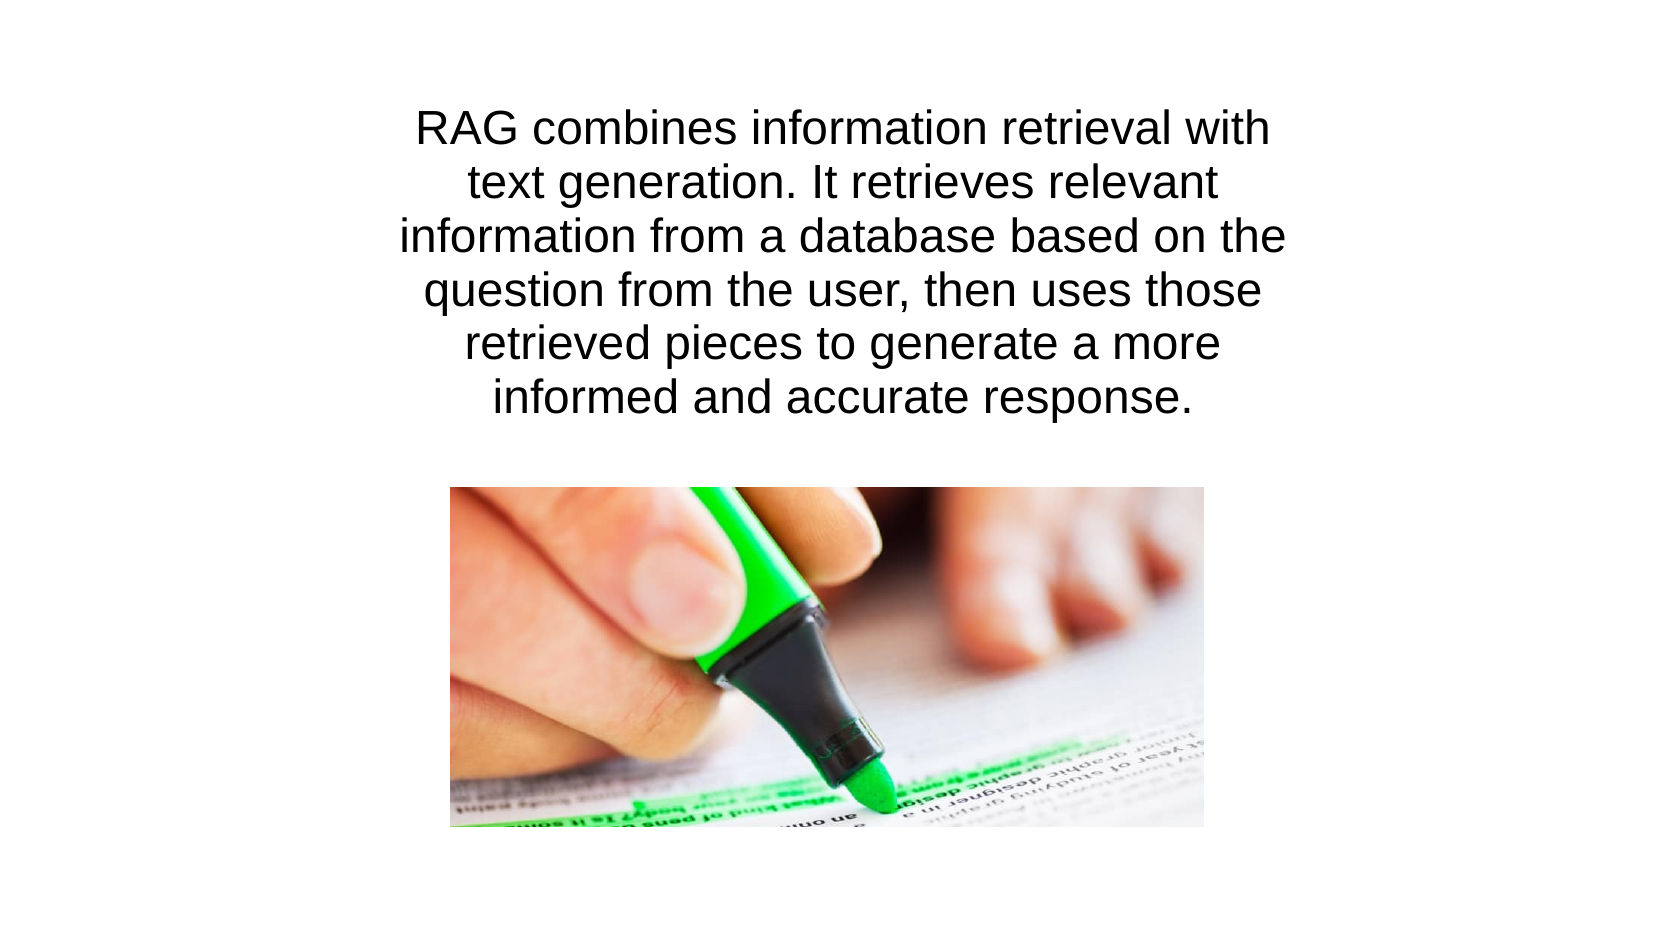

# RAG combines information retrieval with text generation. It retrieves relevant information from a database based on the question from the user, then uses those retrieved pieces to generate a more informed and accurate response.